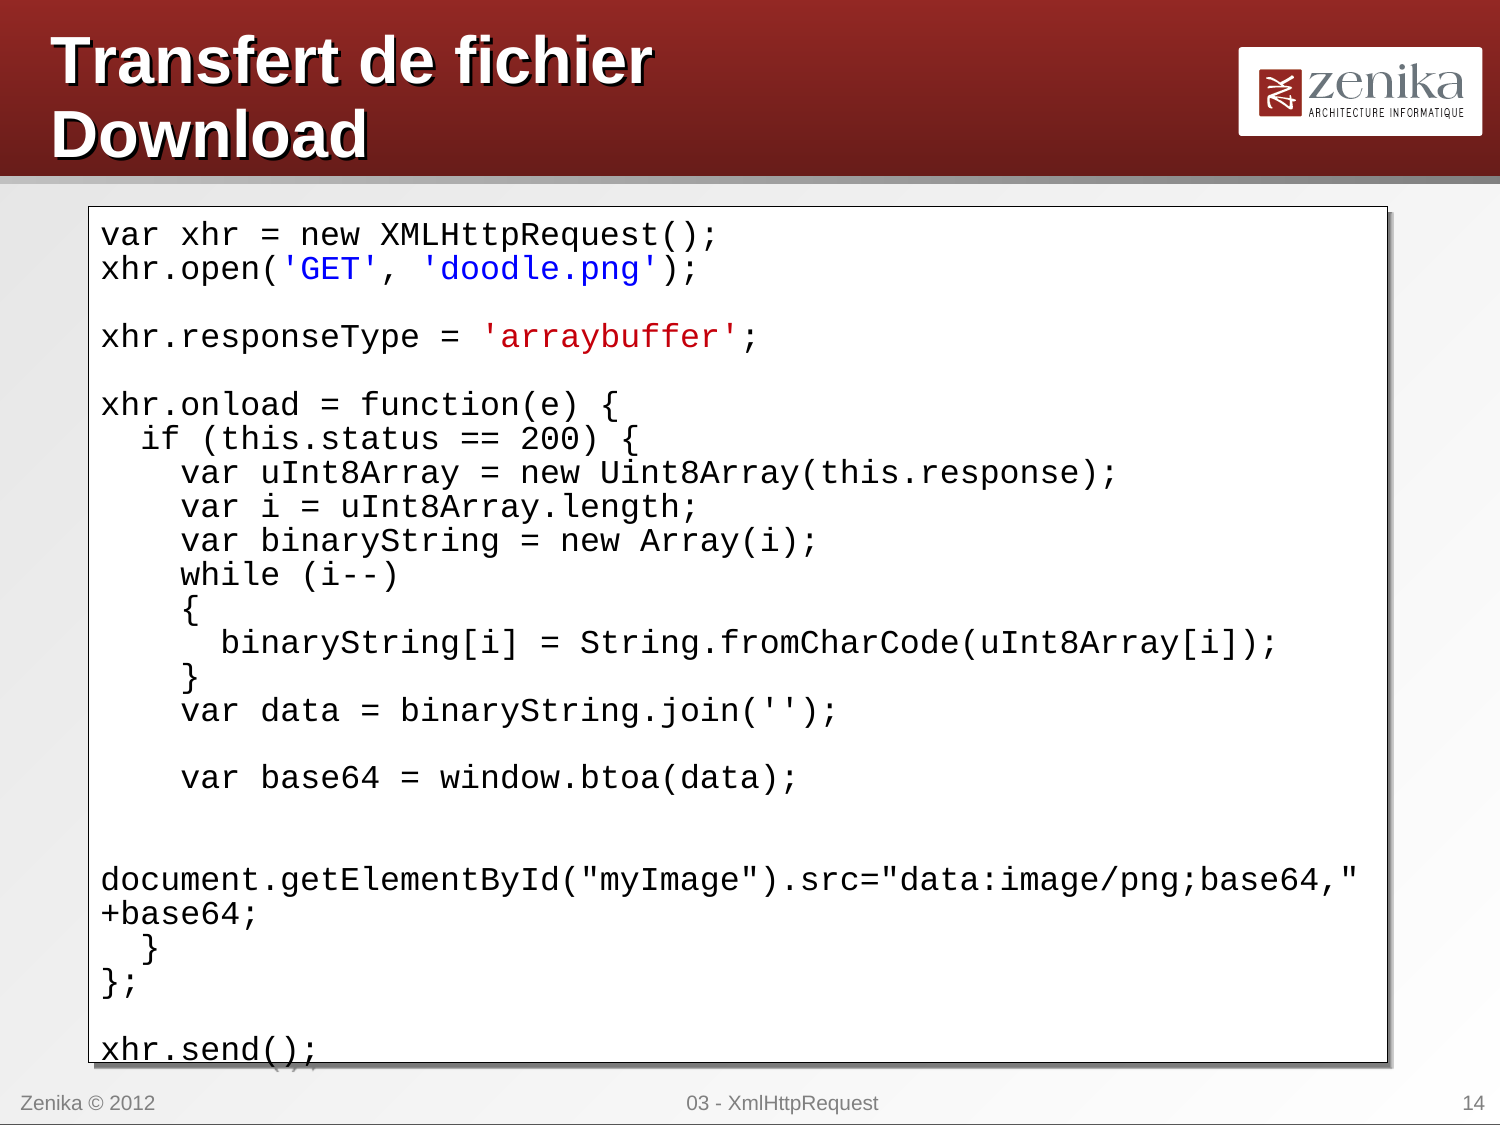

# Transfert de fichier Download
var xhr = new XMLHttpRequest();
xhr.open('GET', 'doodle.png');
xhr.responseType = 'arraybuffer';
xhr.onload = function(e) {
 if (this.status == 200) {
 var uInt8Array = new Uint8Array(this.response);
 var i = uInt8Array.length;
 var binaryString = new Array(i);
 while (i--)
 {
 binaryString[i] = String.fromCharCode(uInt8Array[i]);
 }
 var data = binaryString.join('');
 var base64 = window.btoa(data);
 document.getElementById("myImage").src="data:image/png;base64,"+base64;
 }
};
xhr.send();